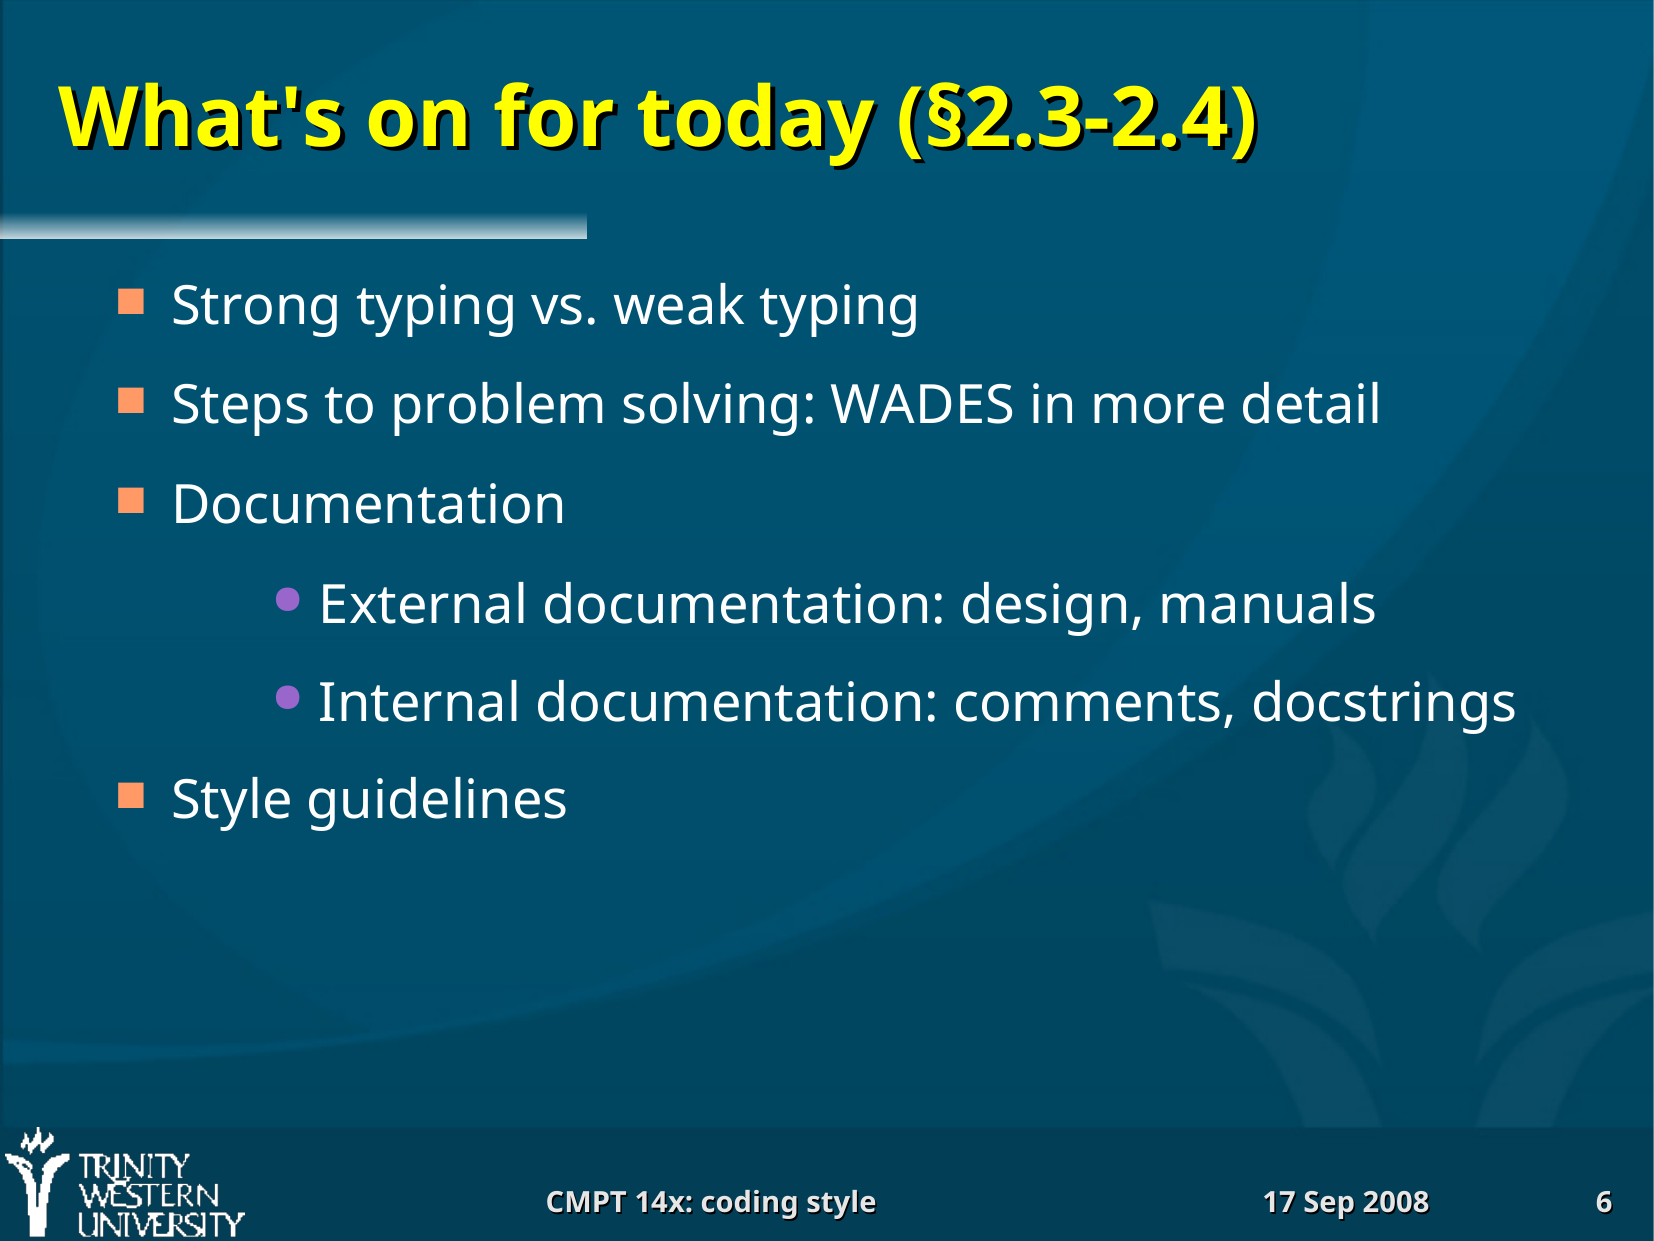

# What's on for today (§2.3-2.4)
Strong typing vs. weak typing
Steps to problem solving: WADES in more detail
Documentation
External documentation: design, manuals
Internal documentation: comments, docstrings
Style guidelines
CMPT 14x: coding style
17 Sep 2008
6